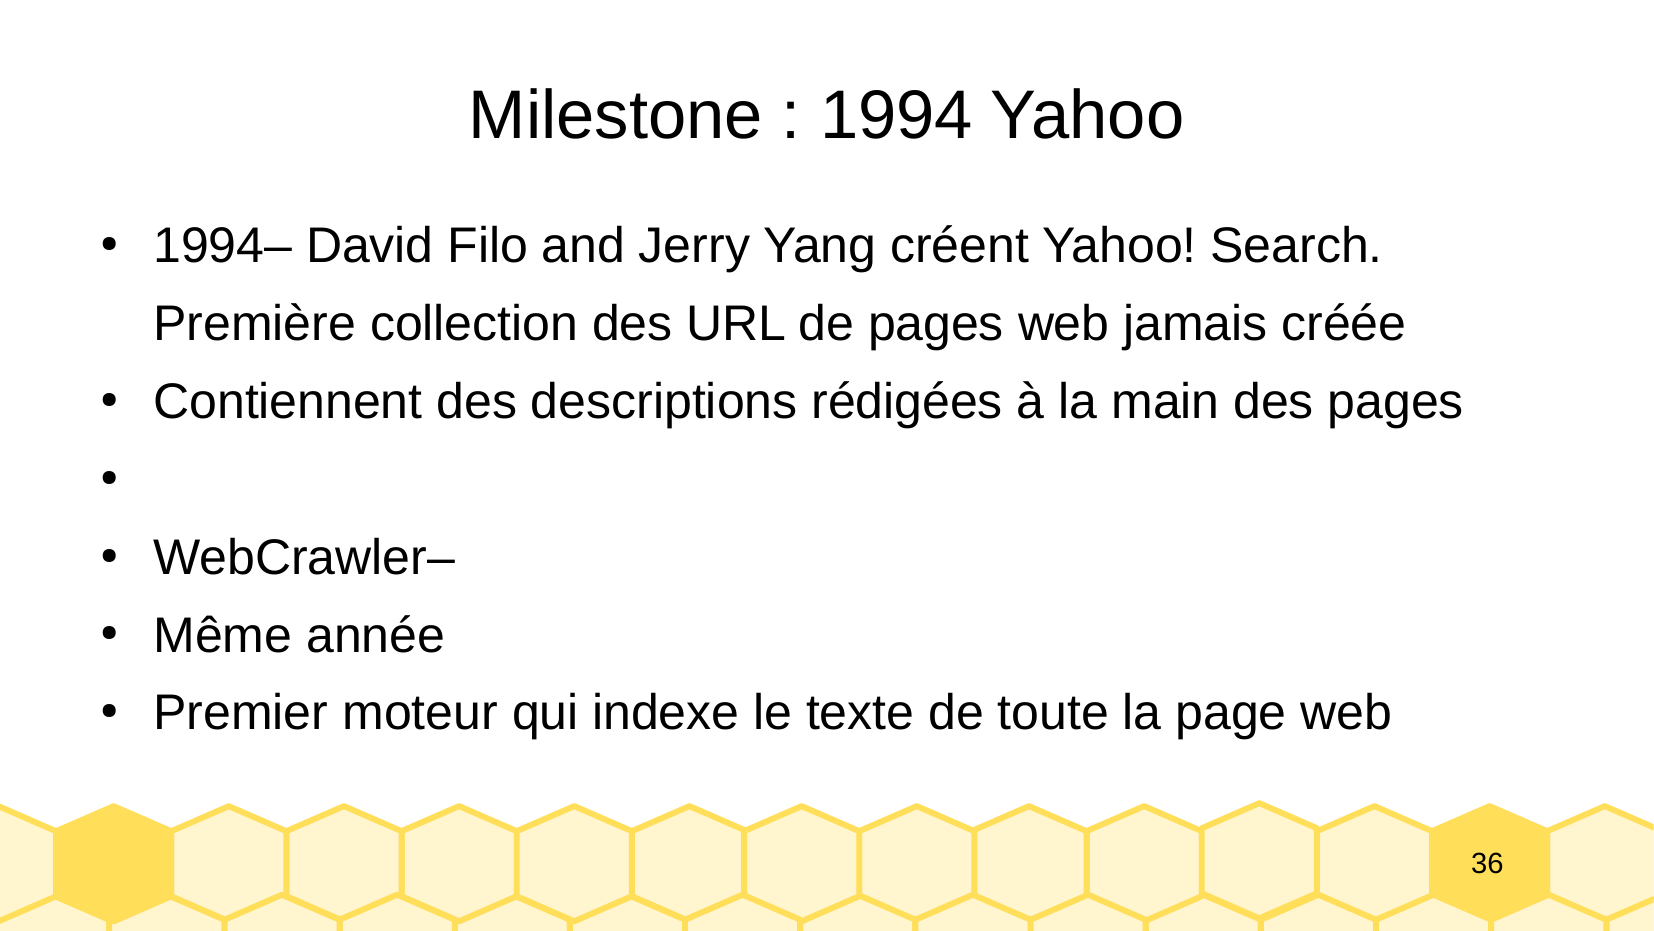

# Milestone : 1994 Yahoo
1994– David Filo and Jerry Yang créent Yahoo! Search.
Première collection des URL de pages web jamais créée
Contiennent des descriptions rédigées à la main des pages
WebCrawler–
Même année
Premier moteur qui indexe le texte de toute la page web